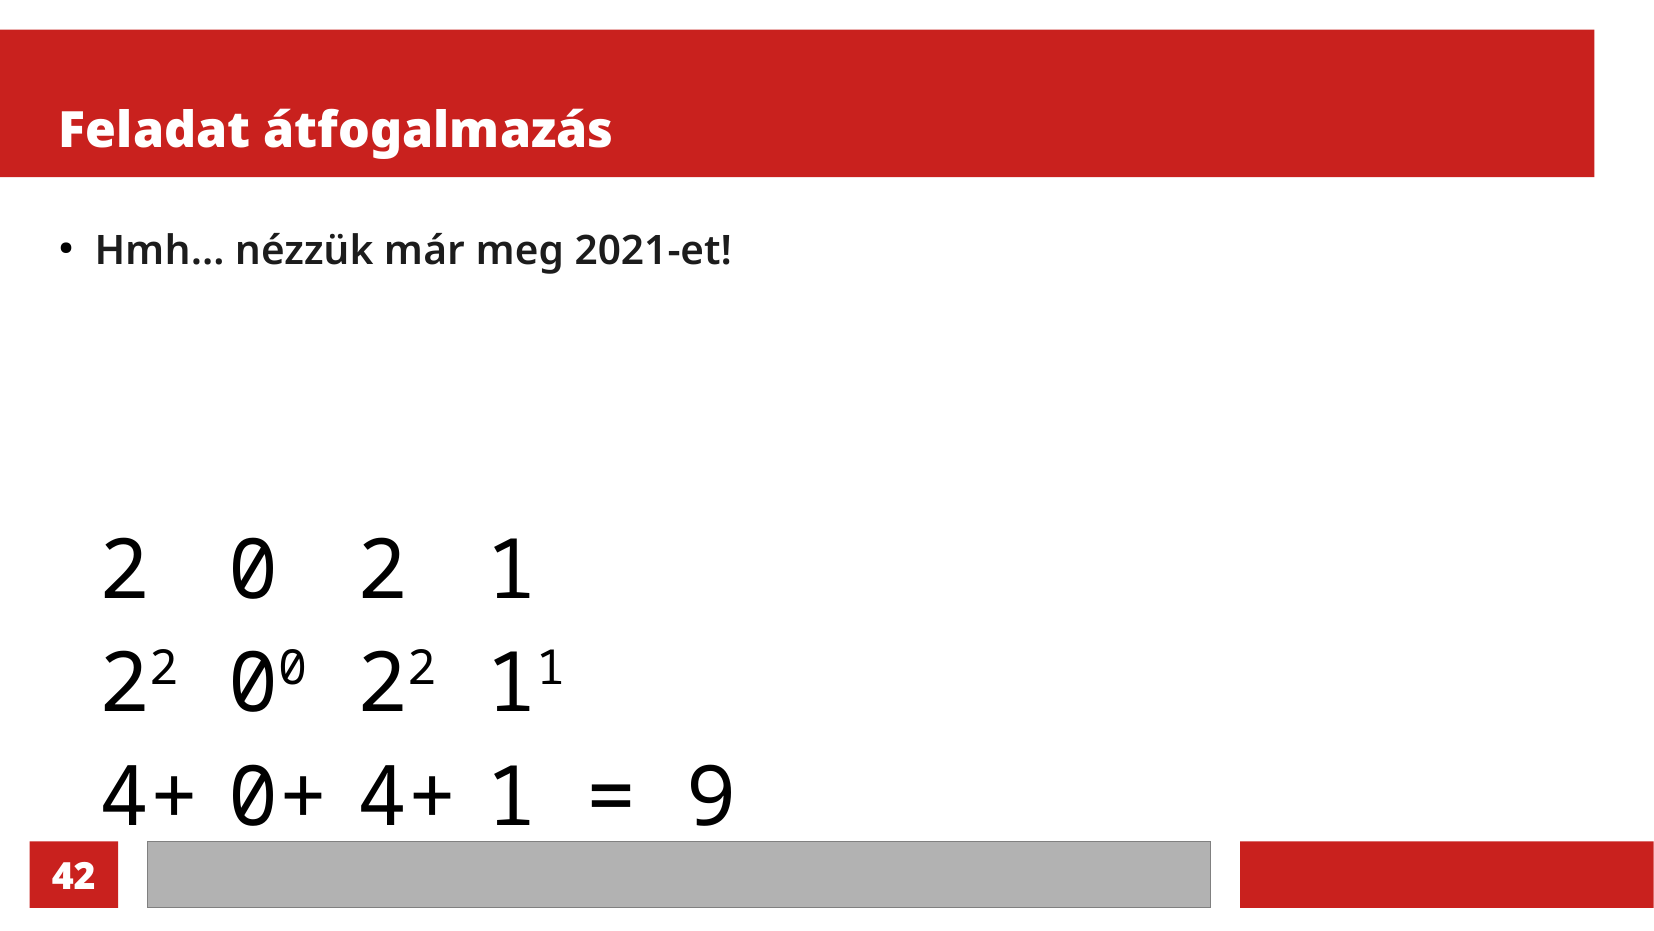

# Feladat átfogalmazás
Hmh… nézzük már meg 2021-et!
2 0 2 1
22 00 22 11
4+ 0+ 4+ 1 = 9
42